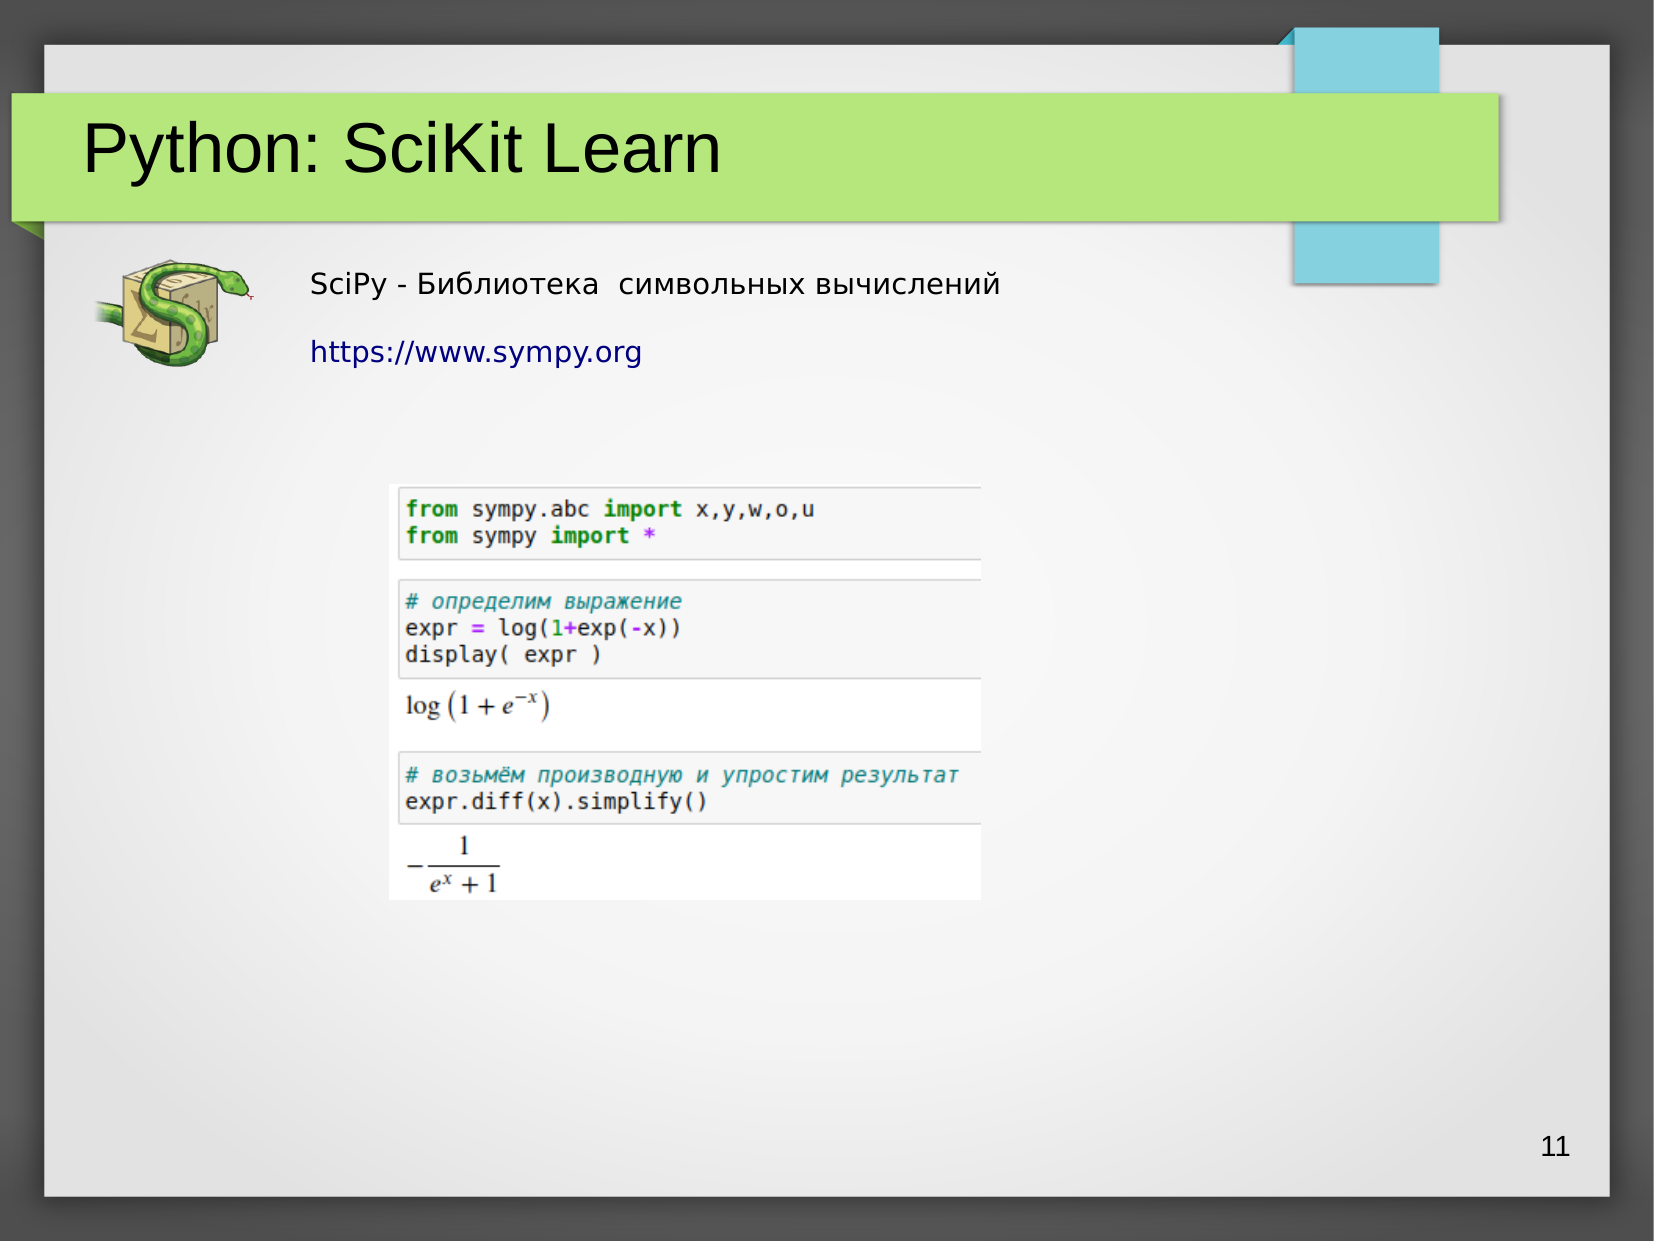

# Python: SciKit Learn
SciPy - Библиотека символьных вычислений
https://www.sympy.org
11